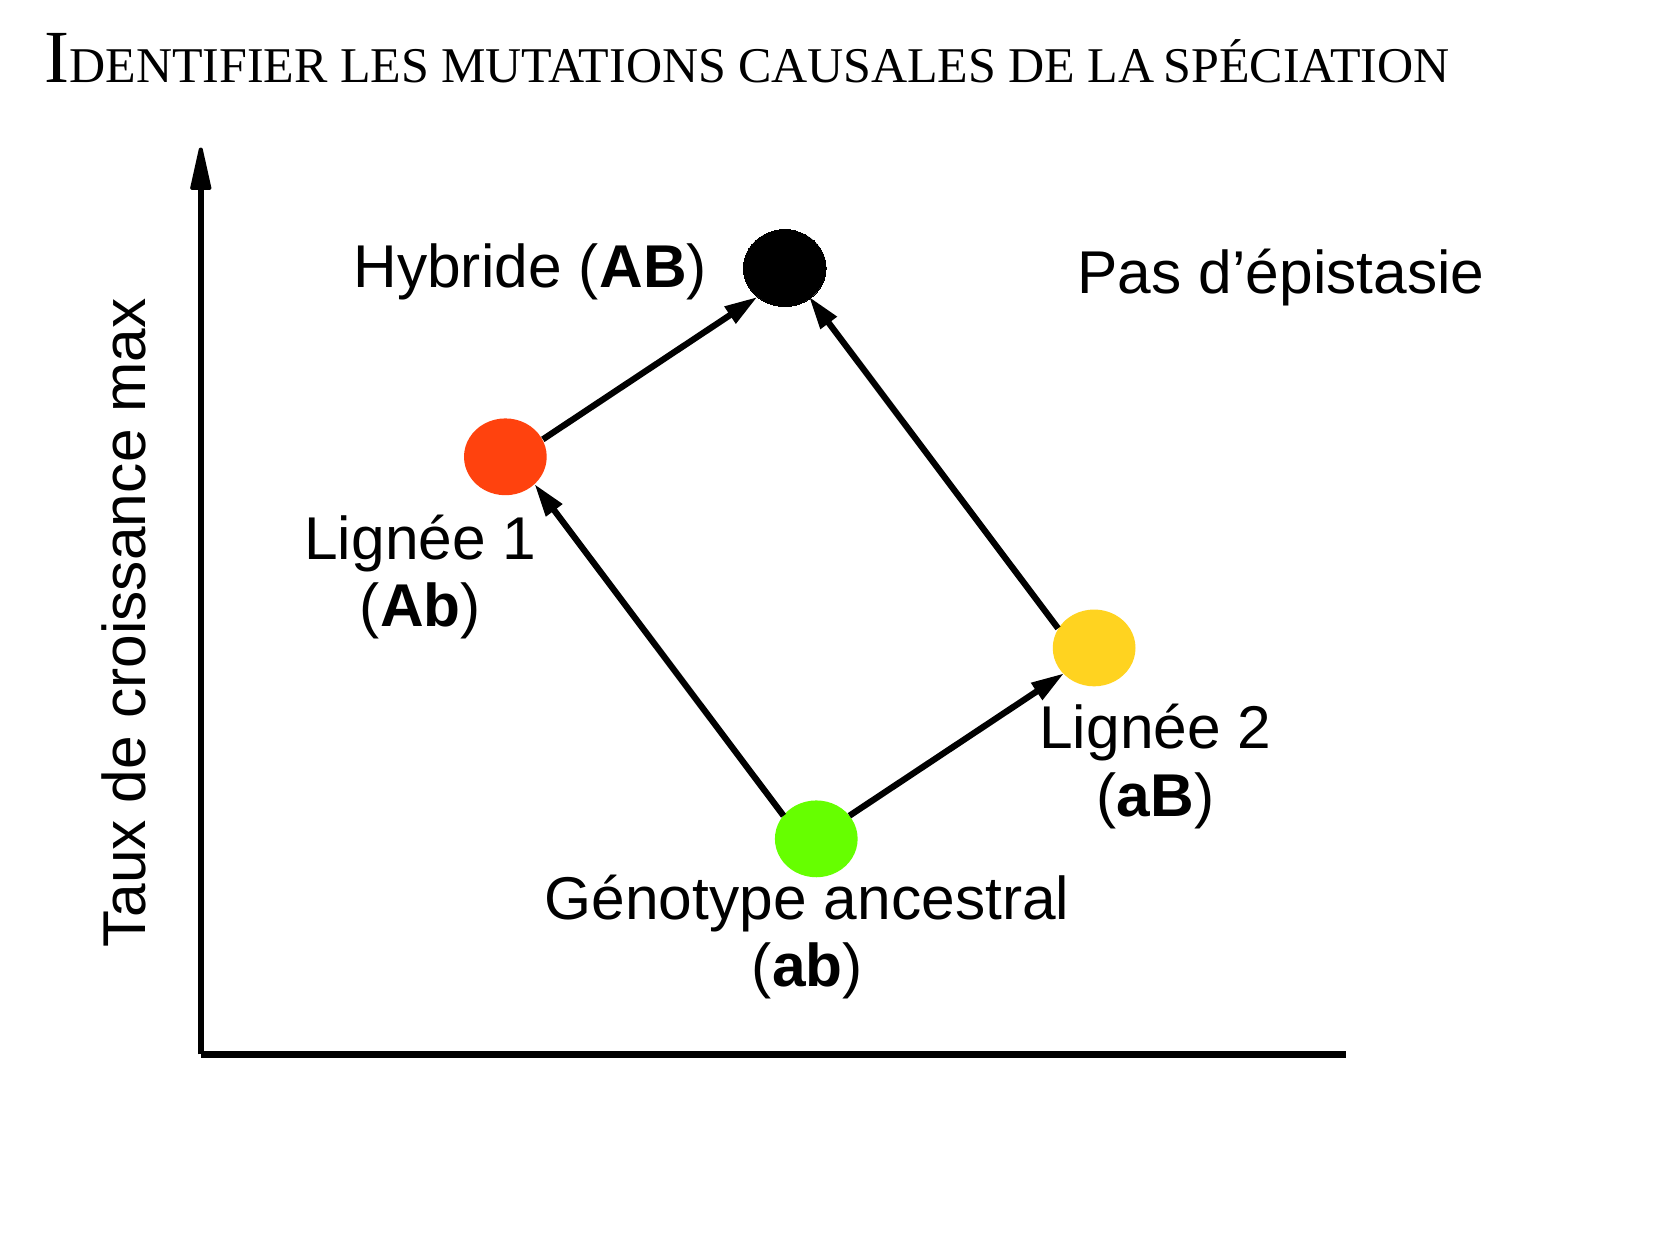

IDENTIFIER LES MUTATIONS CAUSALES DE LA SPÉCIATION
Hybride (AB)
Pas d’épistasie
Lignée 1
(Ab)
Taux de croissance max
Lignée 2
(aB)
Génotype ancestral
(ab)